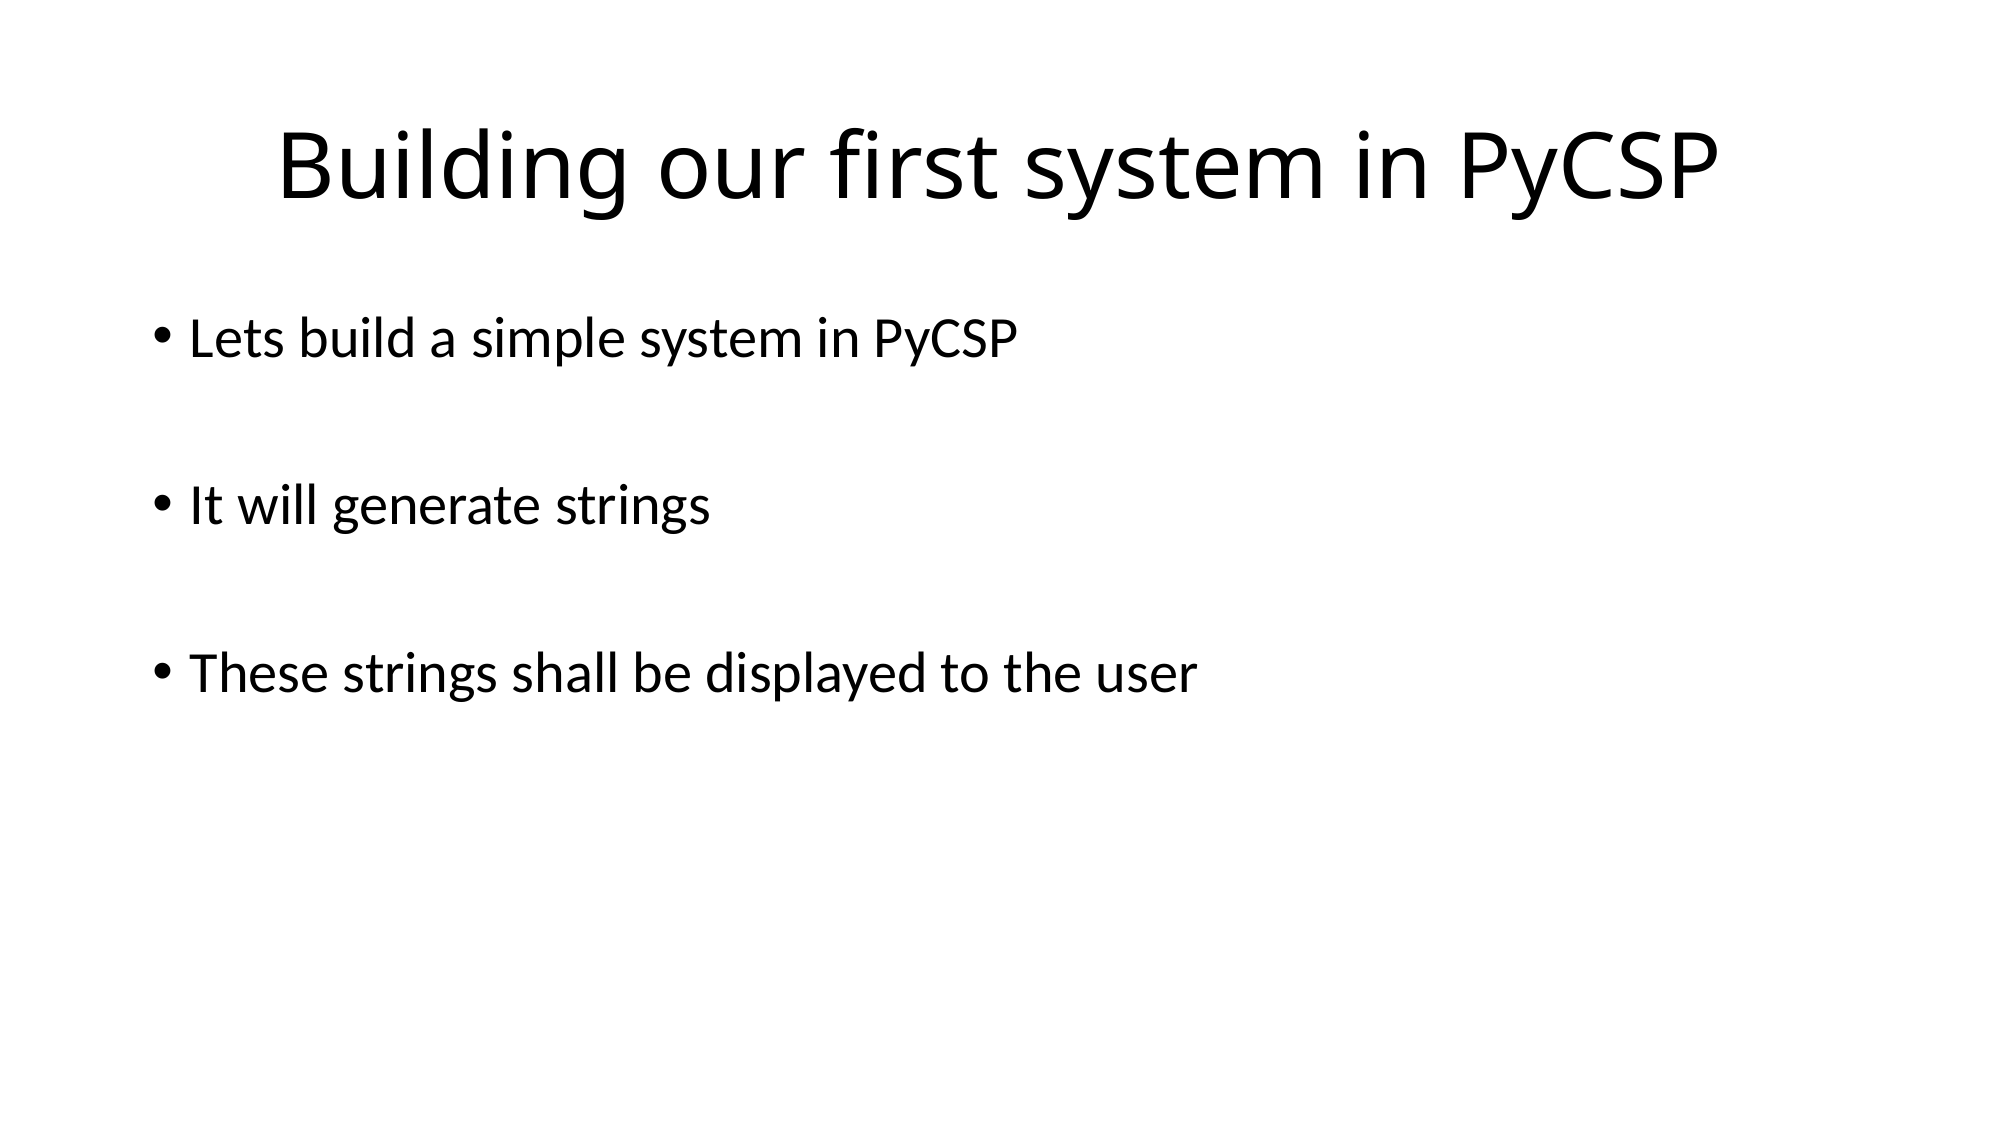

# Building our first system in PyCSP
Lets build a simple system in PyCSP
It will generate strings
These strings shall be displayed to the user